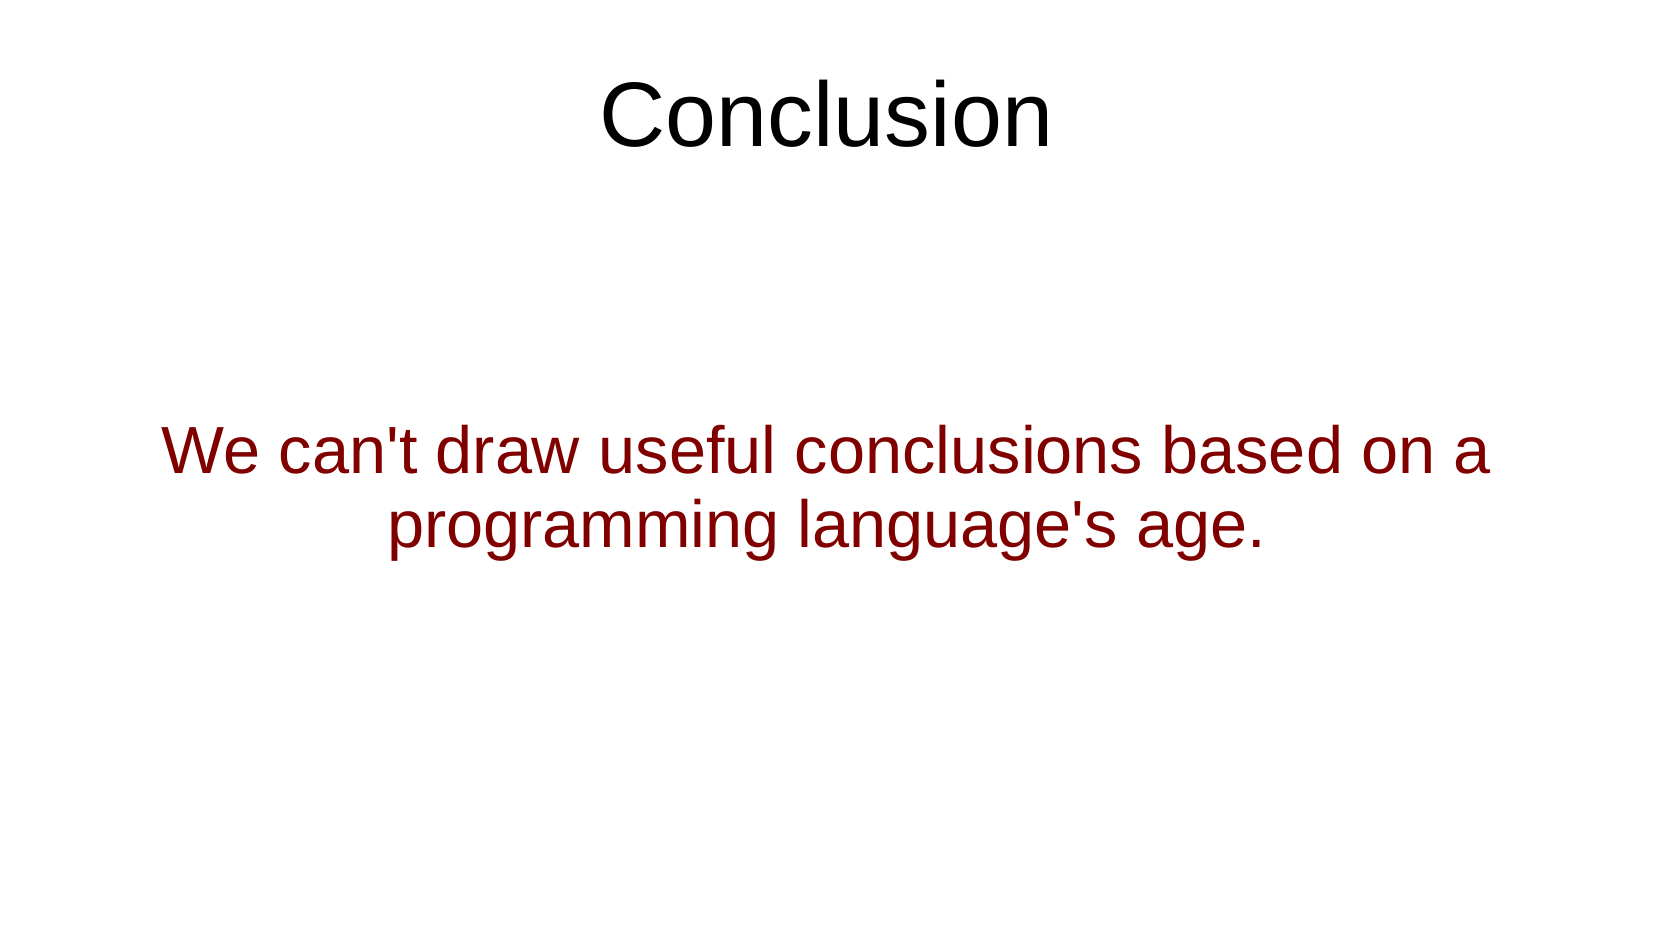

# Conclusion
We can't draw useful conclusions based on a programming language's age.